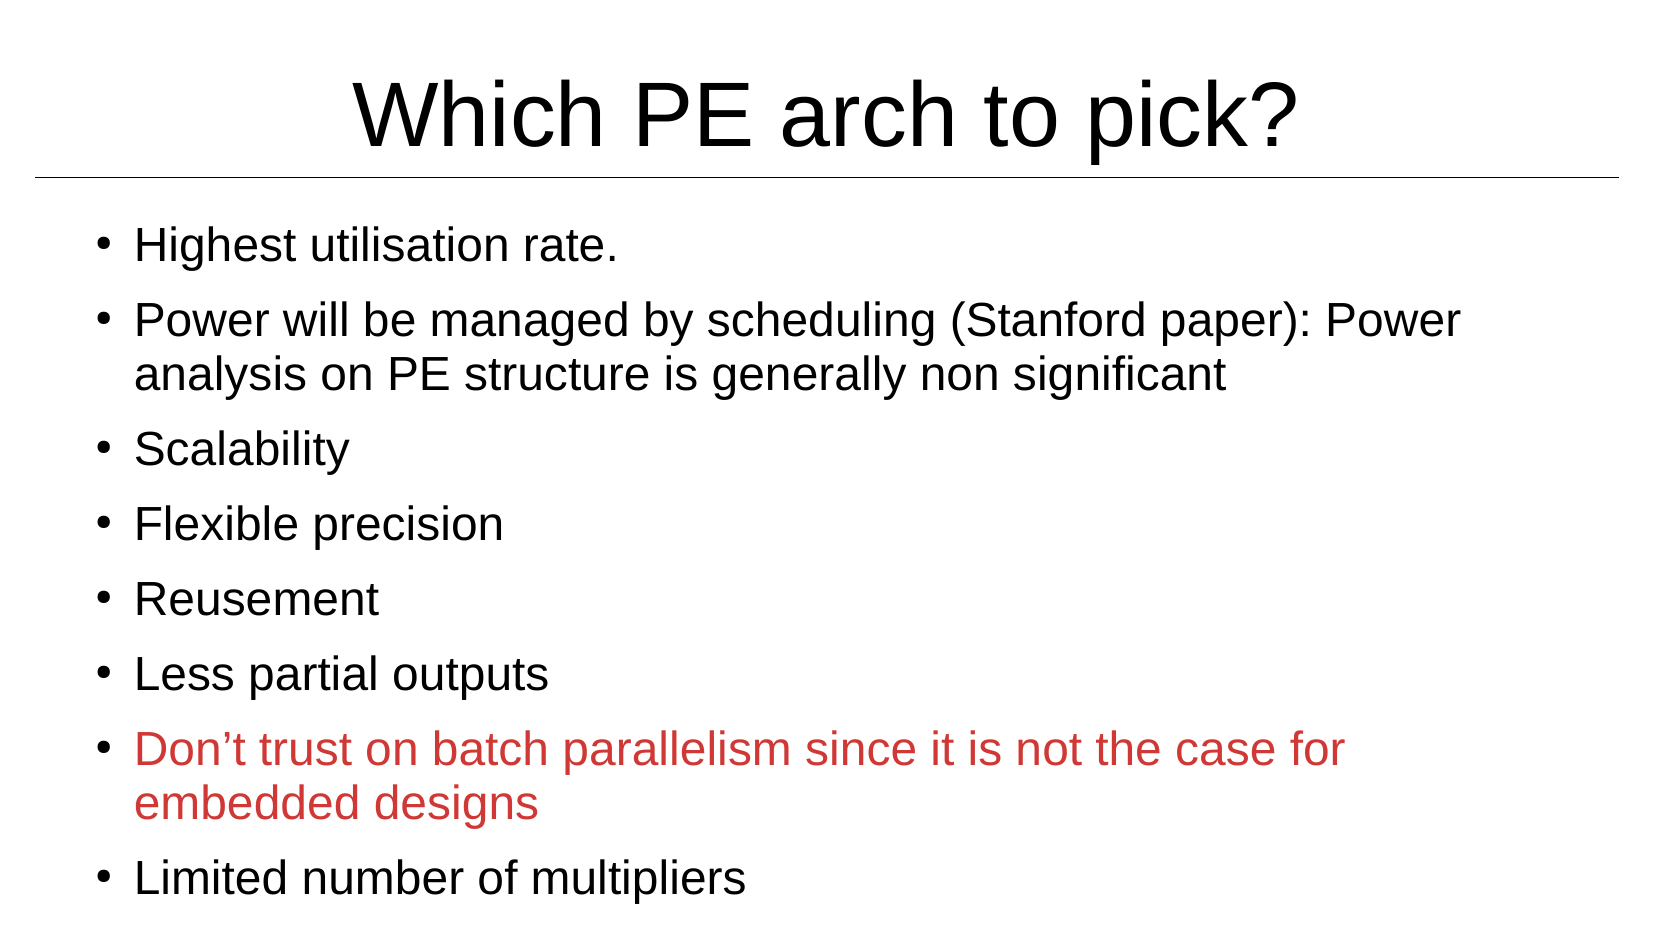

# Which PE arch to pick?
Highest utilisation rate.
Power will be managed by scheduling (Stanford paper): Power analysis on PE structure is generally non significant
Scalability
Flexible precision
Reusement
Less partial outputs
Don’t trust on batch parallelism since it is not the case for embedded designs
Limited number of multipliers